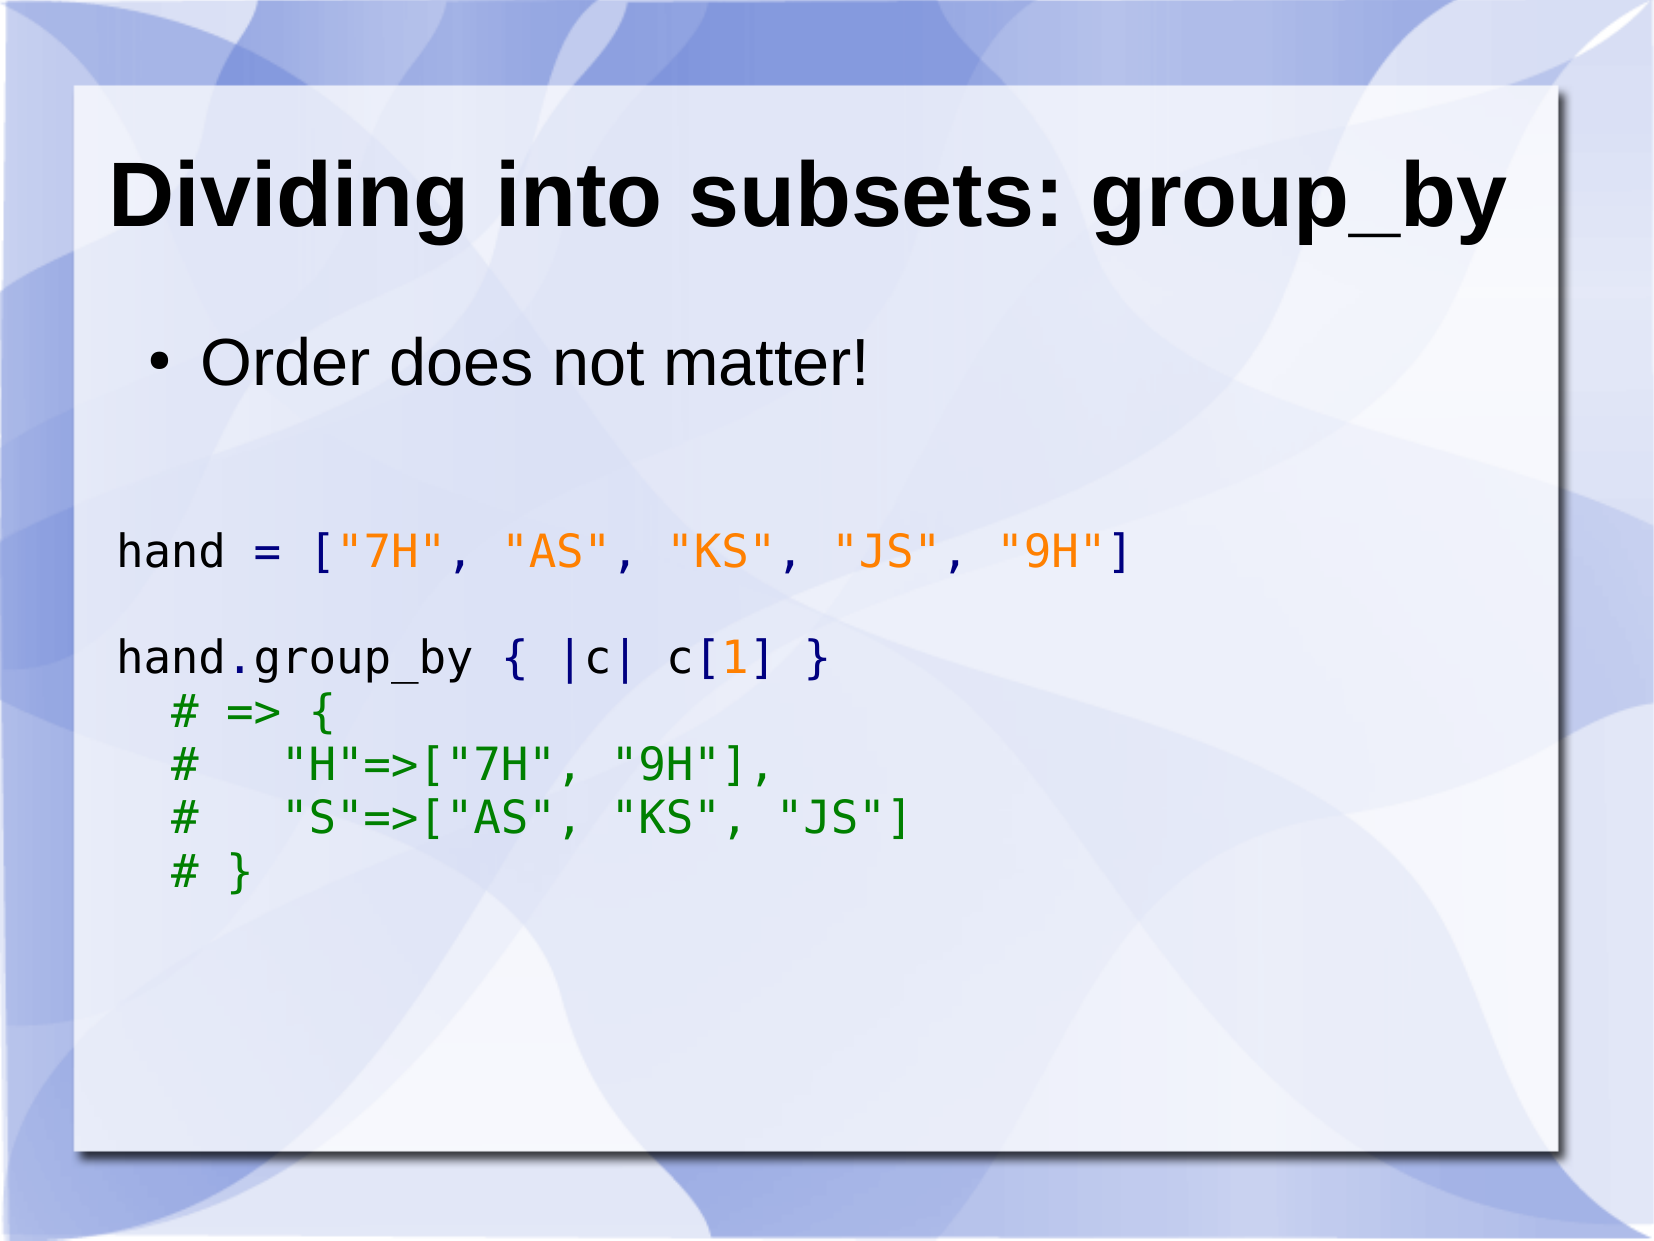

# Dividing into subsets: group_by
Order does not matter!
hand = ["7H", "AS", "KS", "JS", "9H"]
hand.group_by { |c| c[1] }
 # => {
 # "H"=>["7H", "9H"],
 # "S"=>["AS", "KS", "JS"]
 # }